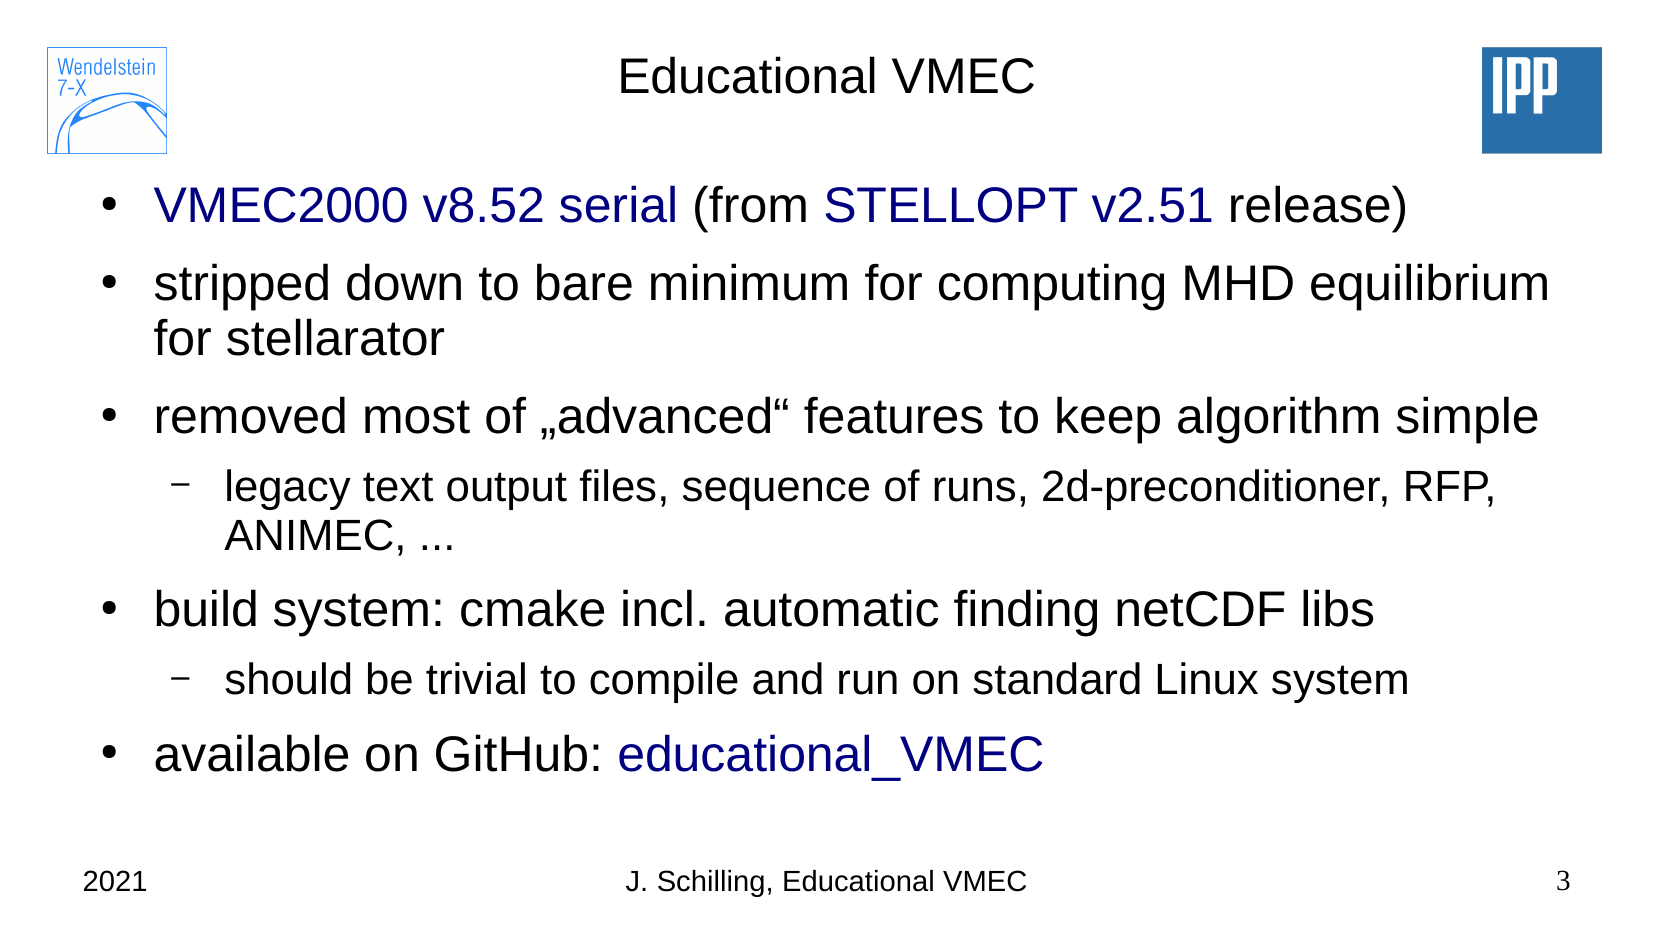

# Educational VMEC
VMEC2000 v8.52 serial (from STELLOPT v2.51 release)
stripped down to bare minimum for computing MHD equilibrium for stellarator
removed most of „advanced“ features to keep algorithm simple
legacy text output files, sequence of runs, 2d-preconditioner, RFP, ANIMEC, ...
build system: cmake incl. automatic finding netCDF libs
should be trivial to compile and run on standard Linux system
available on GitHub: educational_VMEC
2021
J. Schilling, Educational VMEC
3